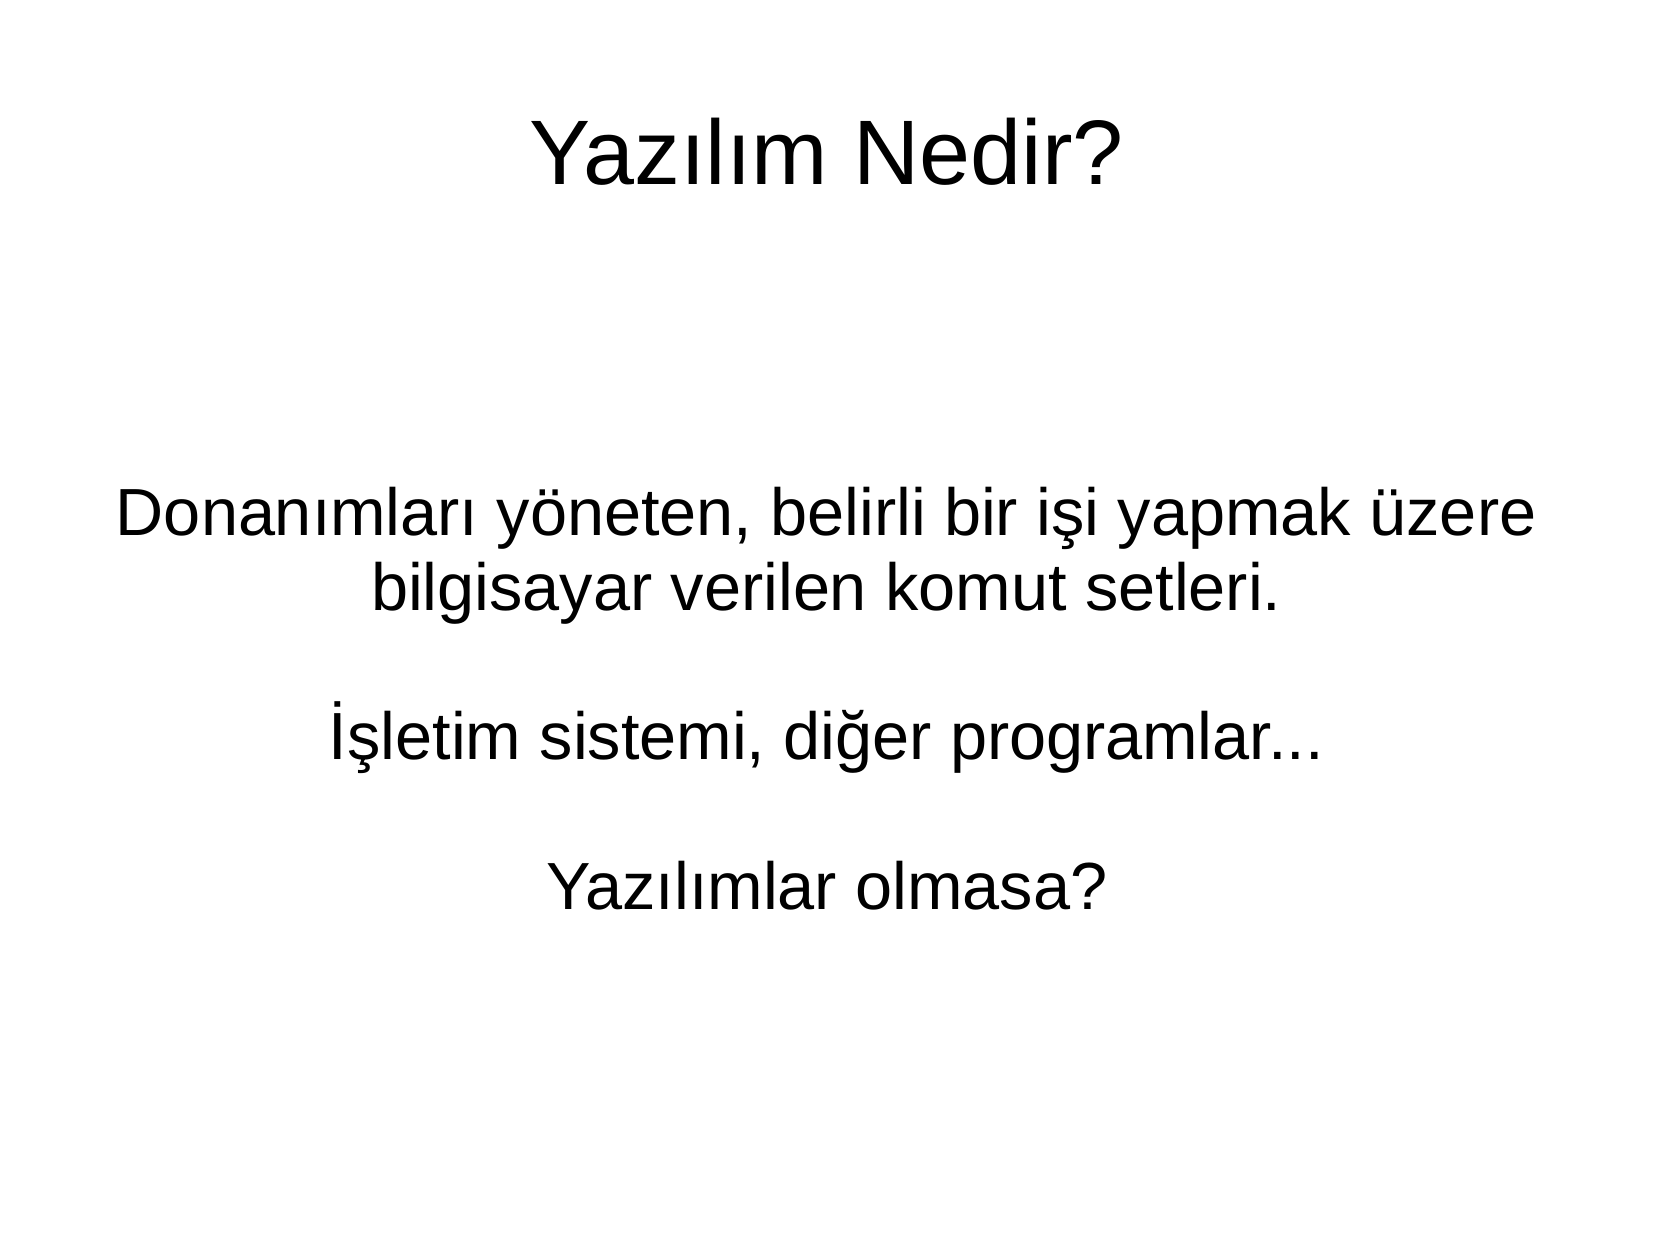

# Yazılım Nedir?
Donanımları yöneten, belirli bir işi yapmak üzere bilgisayar verilen komut setleri.
İşletim sistemi, diğer programlar...
Yazılımlar olmasa?